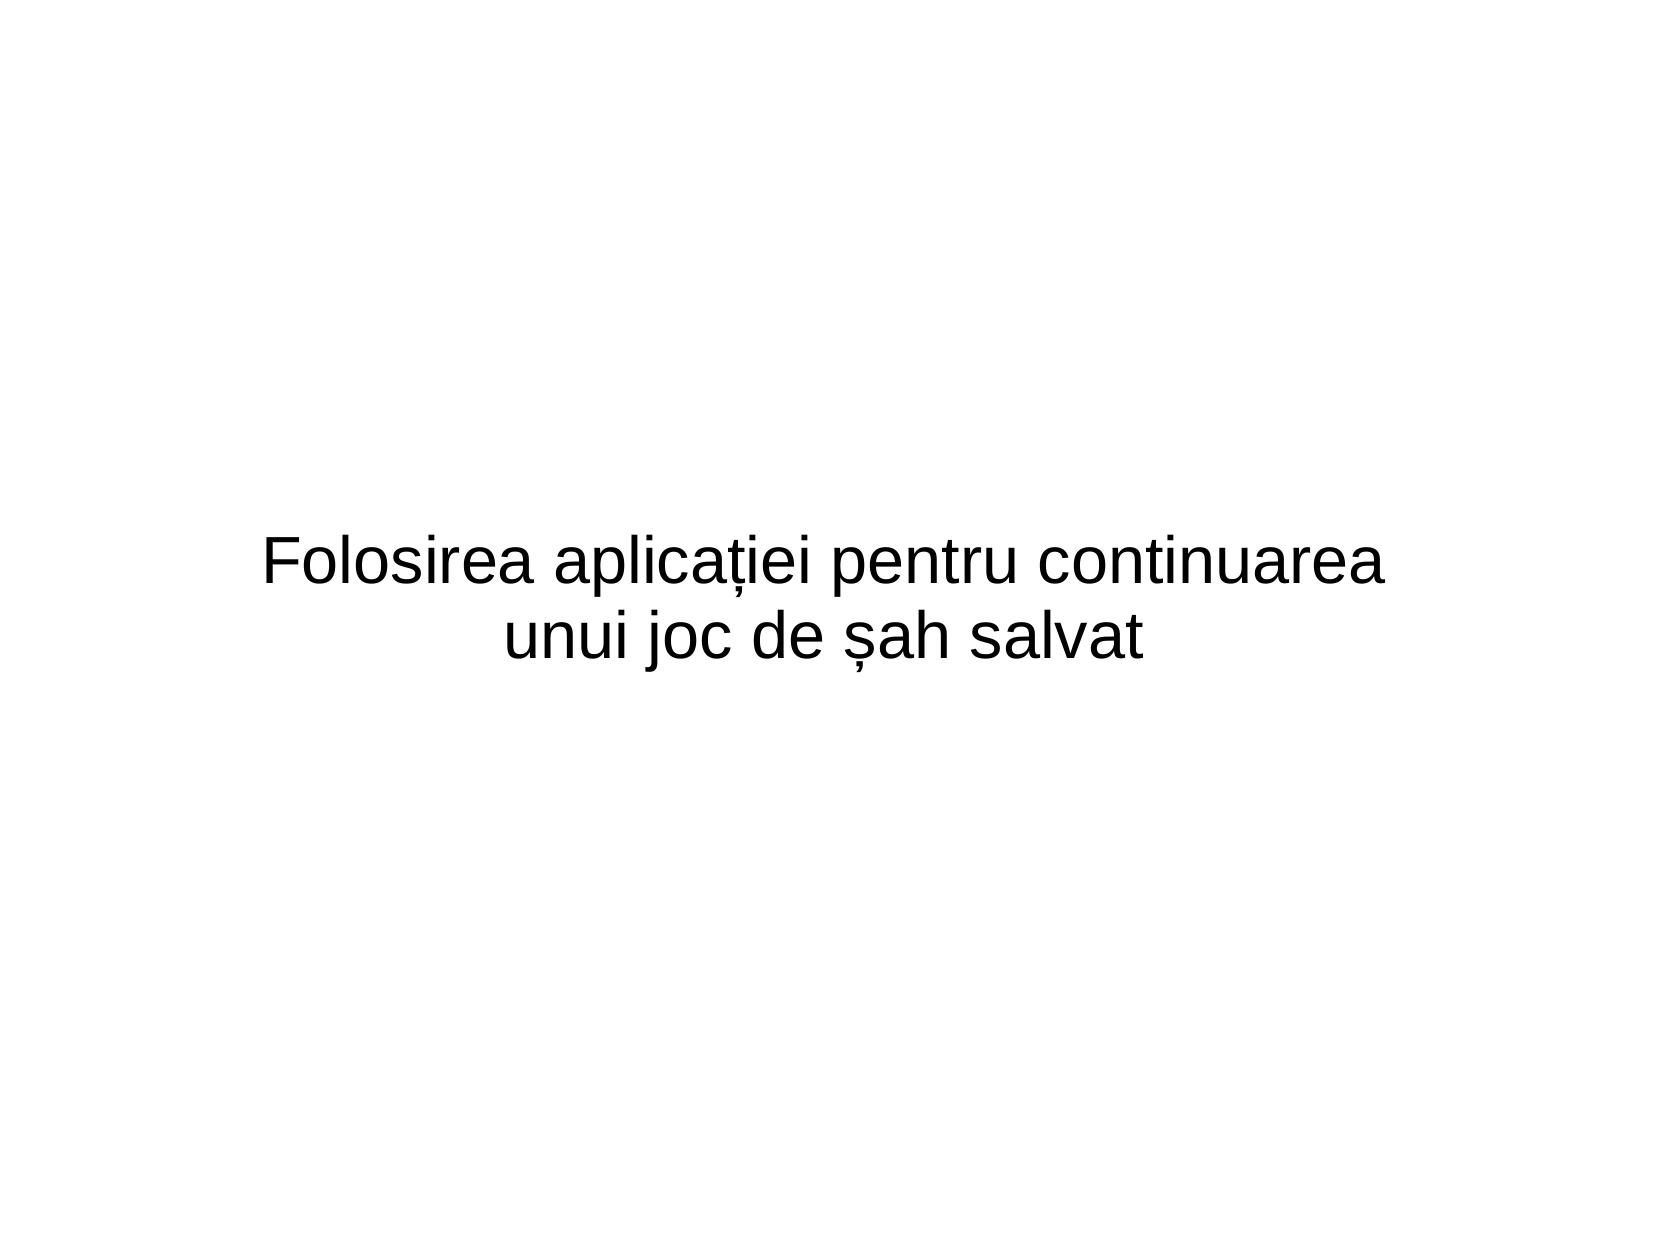

# Folosirea aplicației pentru continuarea unui joc de șah salvat